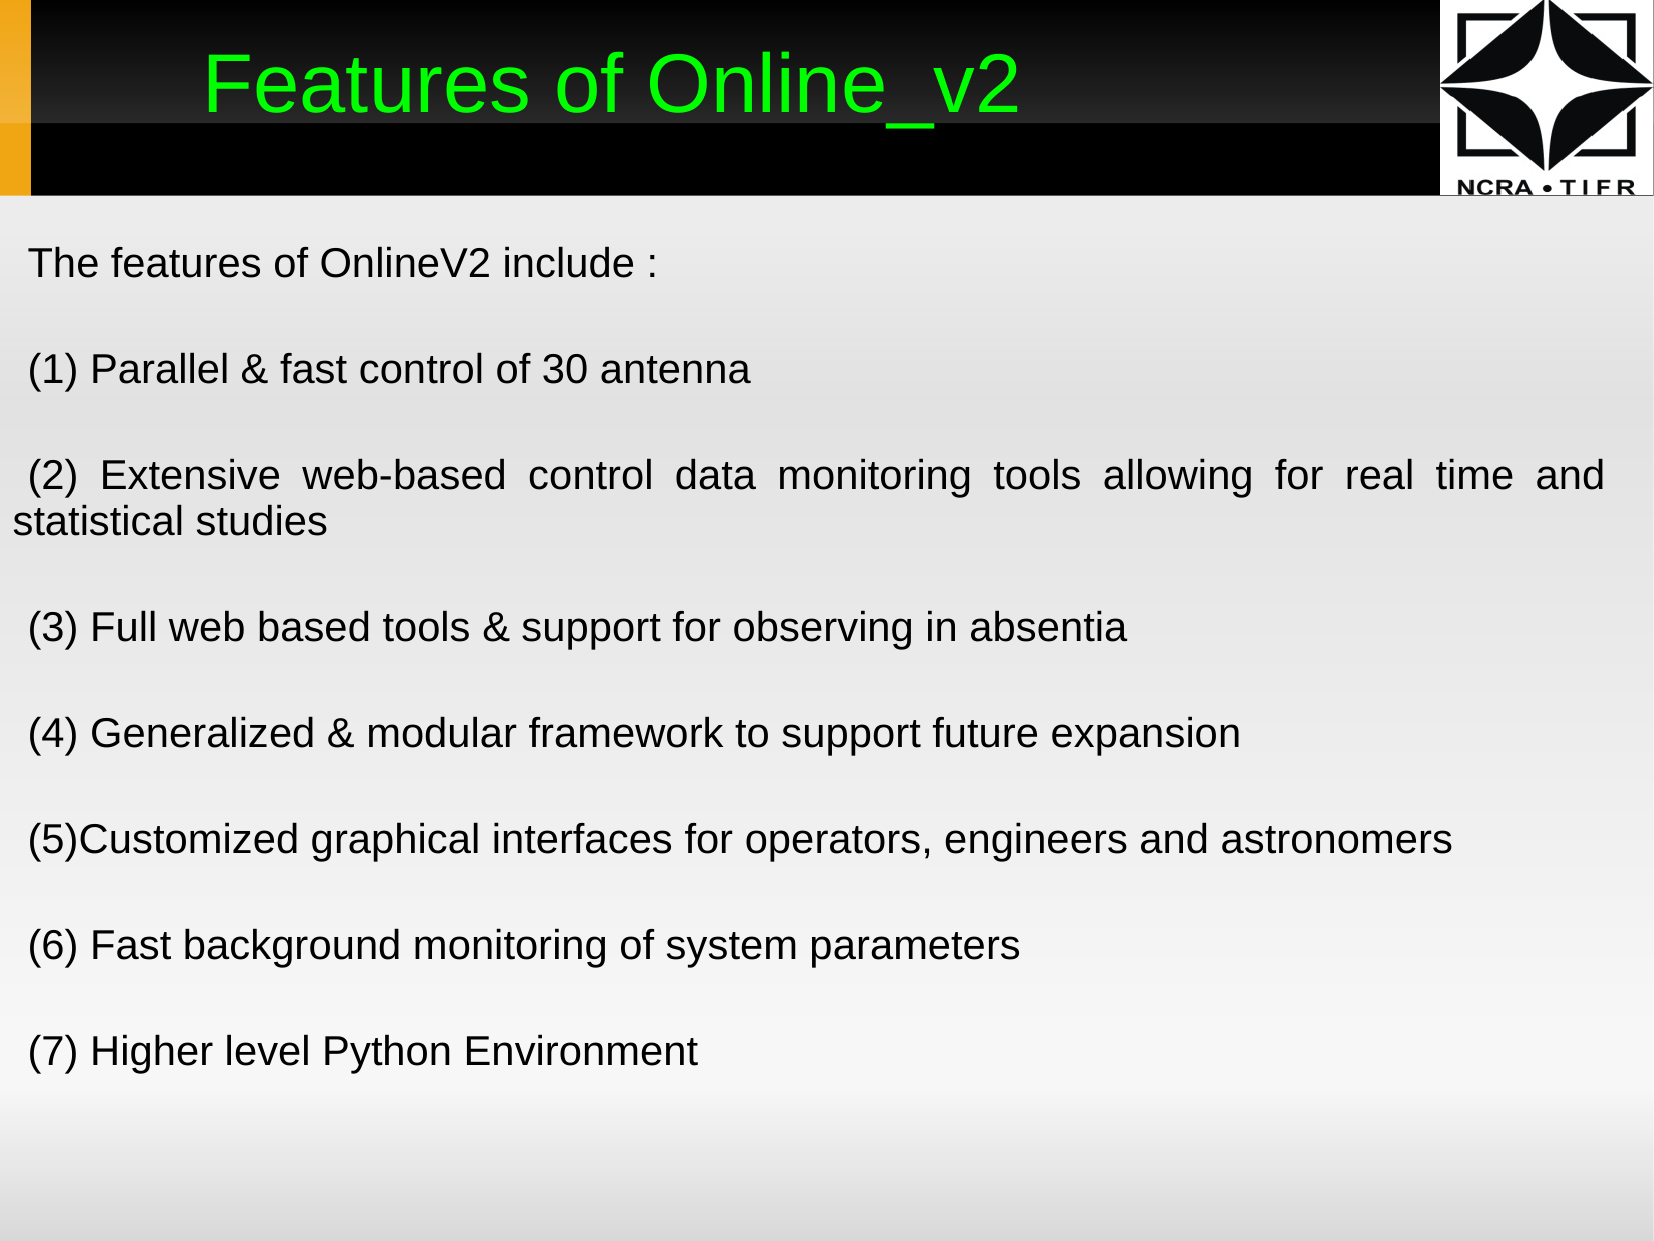

Features of Online_v2
The features of OnlineV2 include :
(1) Parallel & fast control of 30 antenna
(2) Extensive web-based control data monitoring tools allowing for real time and statistical studies
(3) Full web based tools & support for observing in absentia
(4) Generalized & modular framework to support future expansion
(5)Customized graphical interfaces for operators, engineers and astronomers
(6) Fast background monitoring of system parameters
(7) Higher level Python Environment